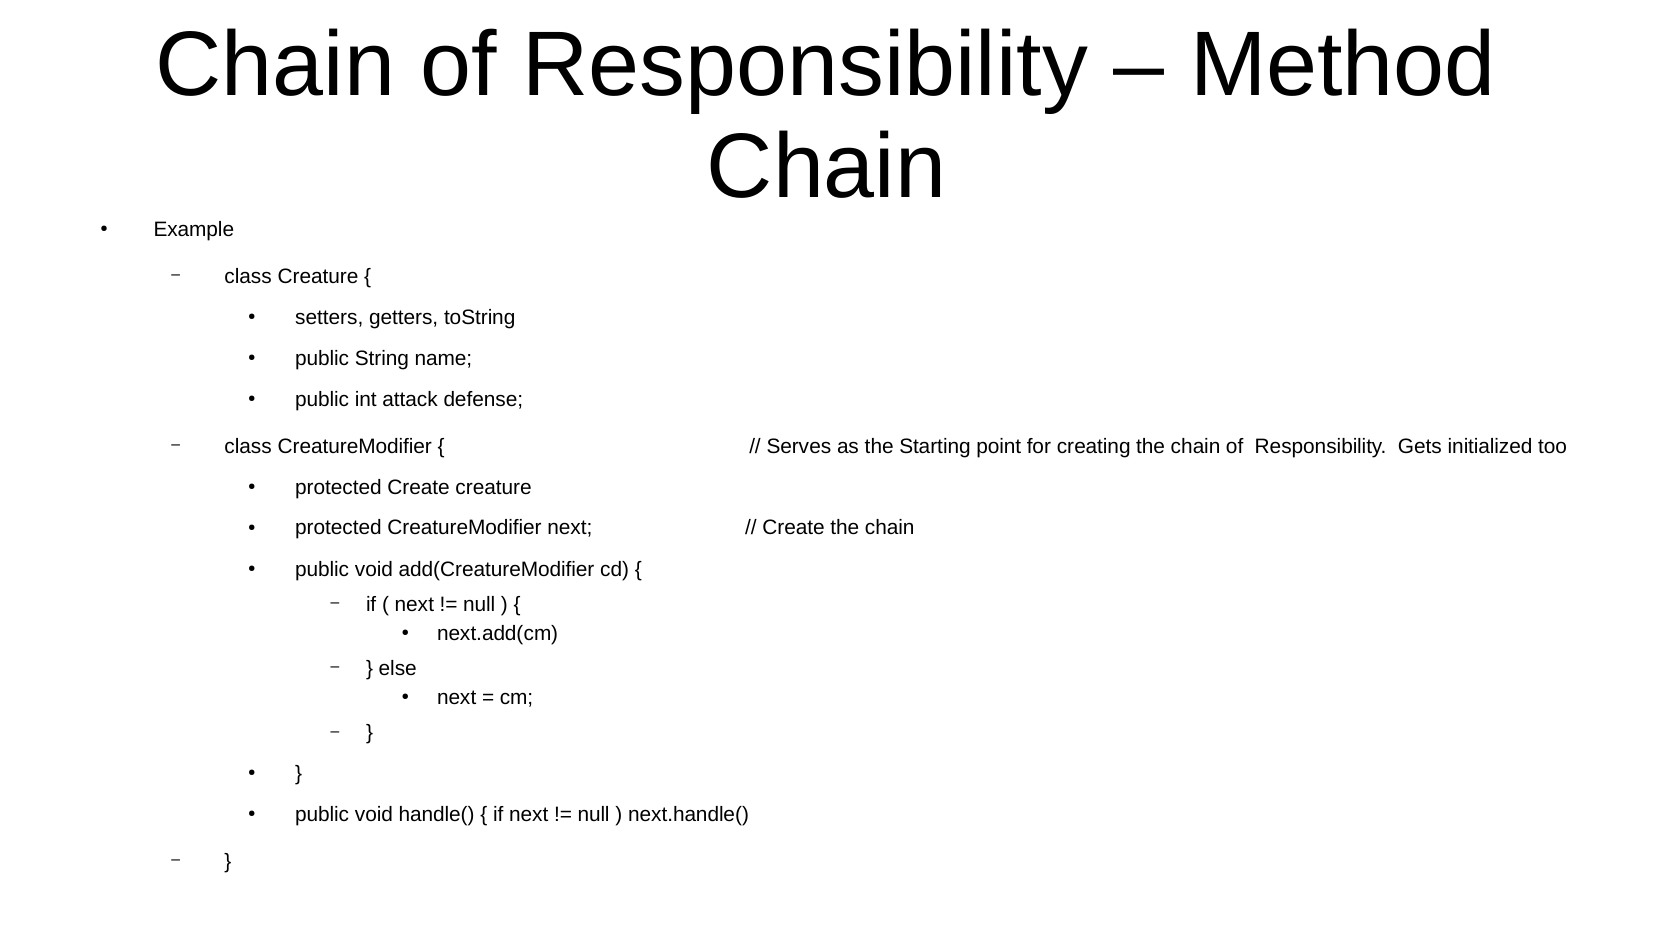

# Chain of Responsibility – Method Chain
Example
class Creature {
setters, getters, toString
public String name;
public int attack defense;
class CreatureModifier {					// Serves as the Starting point for creating the chain of Responsibility. Gets initialized too
protected Create creature
protected CreatureModifier next;			// Create the chain
public void add(CreatureModifier cd) {
if ( next != null ) {
next.add(cm)
} else
next = cm;
}
}
public void handle() { if next != null ) next.handle()
}